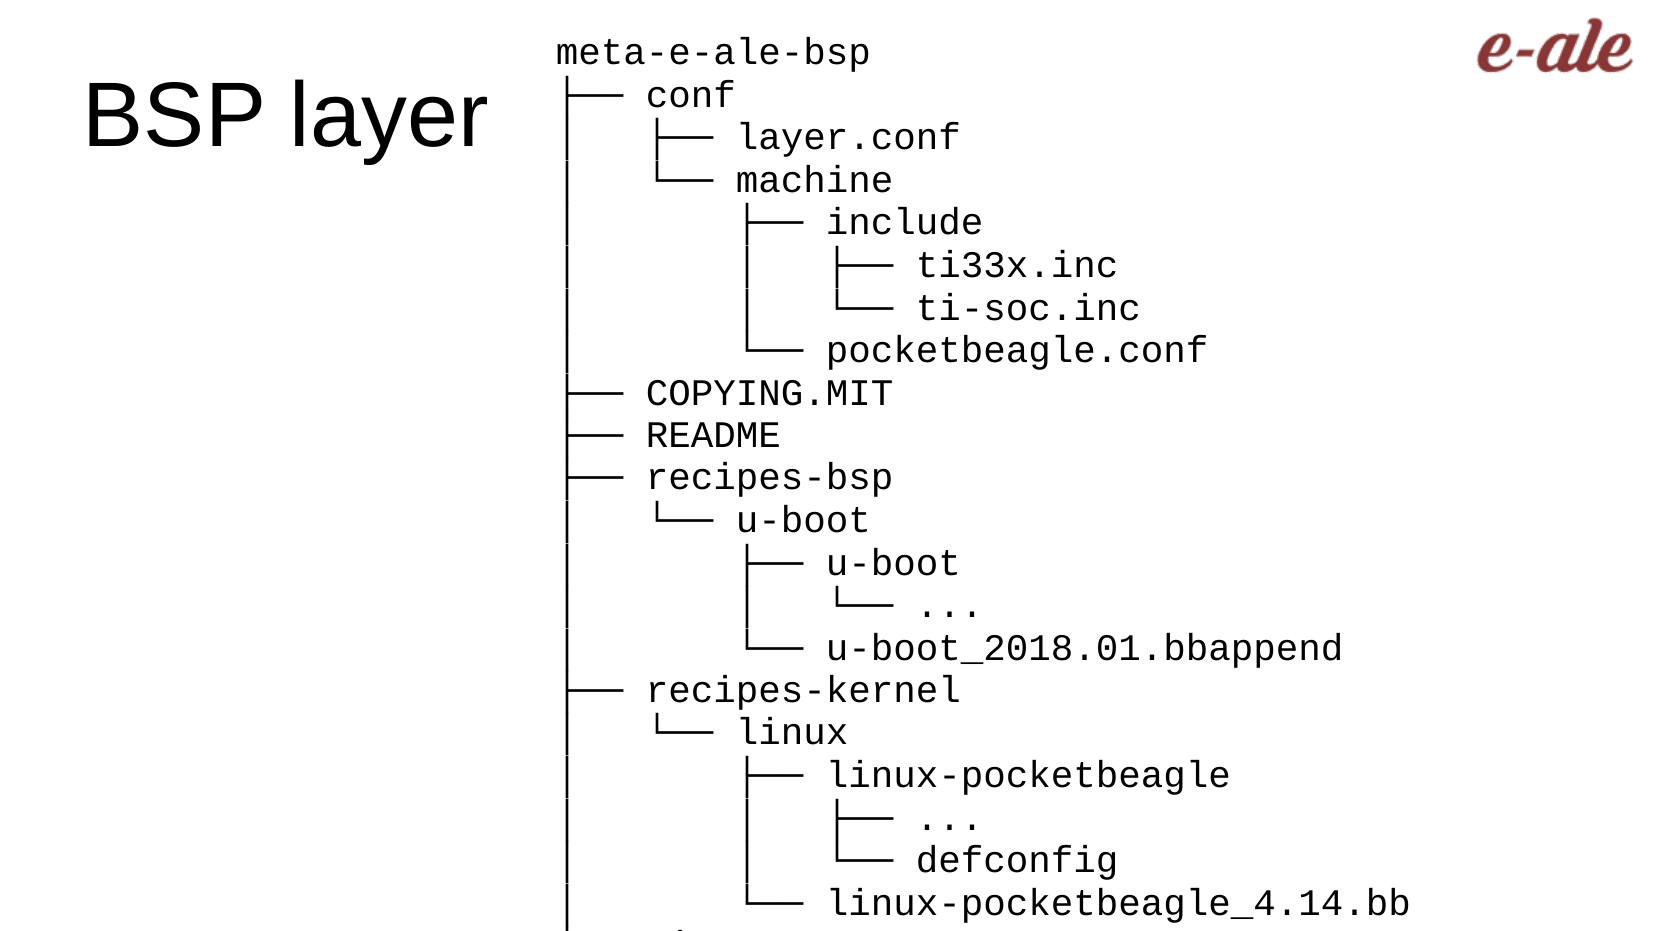

meta-e-ale-bsp
├── conf
│   ├── layer.conf
│   └── machine
│   ├── include
│   │   ├── ti33x.inc
│   │   └── ti-soc.inc
│   └── pocketbeagle.conf
├── COPYING.MIT
├── README
├── recipes-bsp
│   └── u-boot
│   ├── u-boot
│   │   └── ...
│   └── u-boot_2018.01.bbappend
├── recipes-kernel
│   └── linux
│   ├── linux-pocketbeagle
│   │   ├── ...
│   │   └── defconfig
│   └── linux-pocketbeagle_4.14.bb
└── wic
 └── pocketbeagle-yocto.wks
# BSP layer